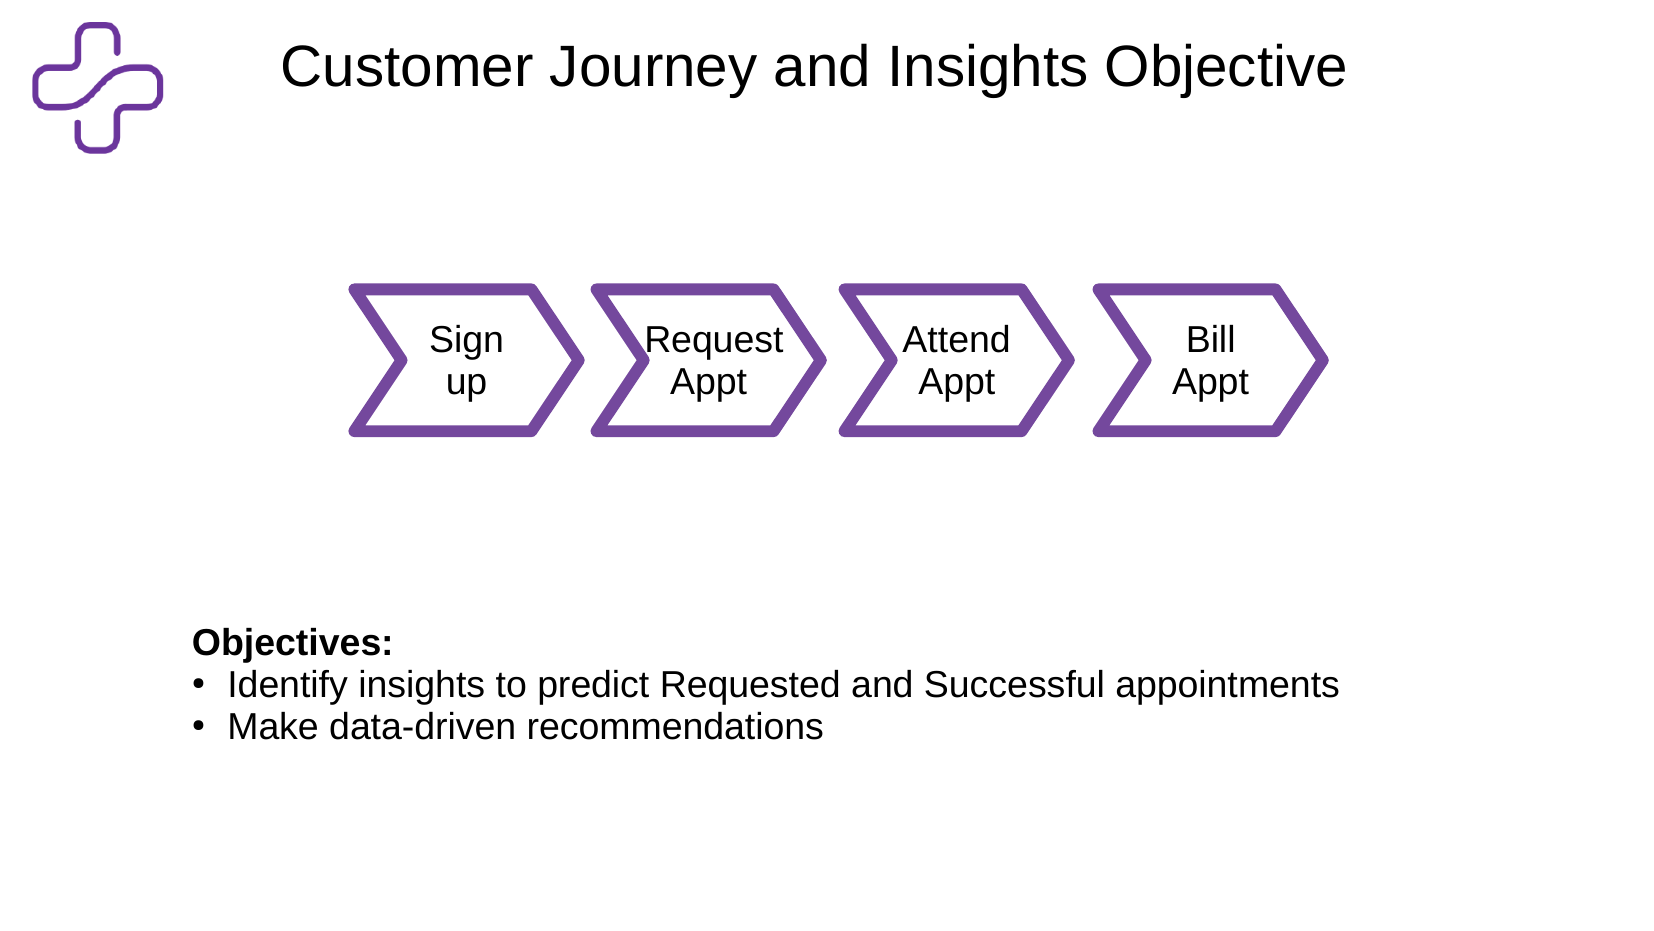

# Customer Journey and Insights Objective
Sign
up
 Request
Appt
Attend
Appt
Bill
Appt
Objectives:
Identify insights to predict Requested and Successful appointments
Make data-driven recommendations